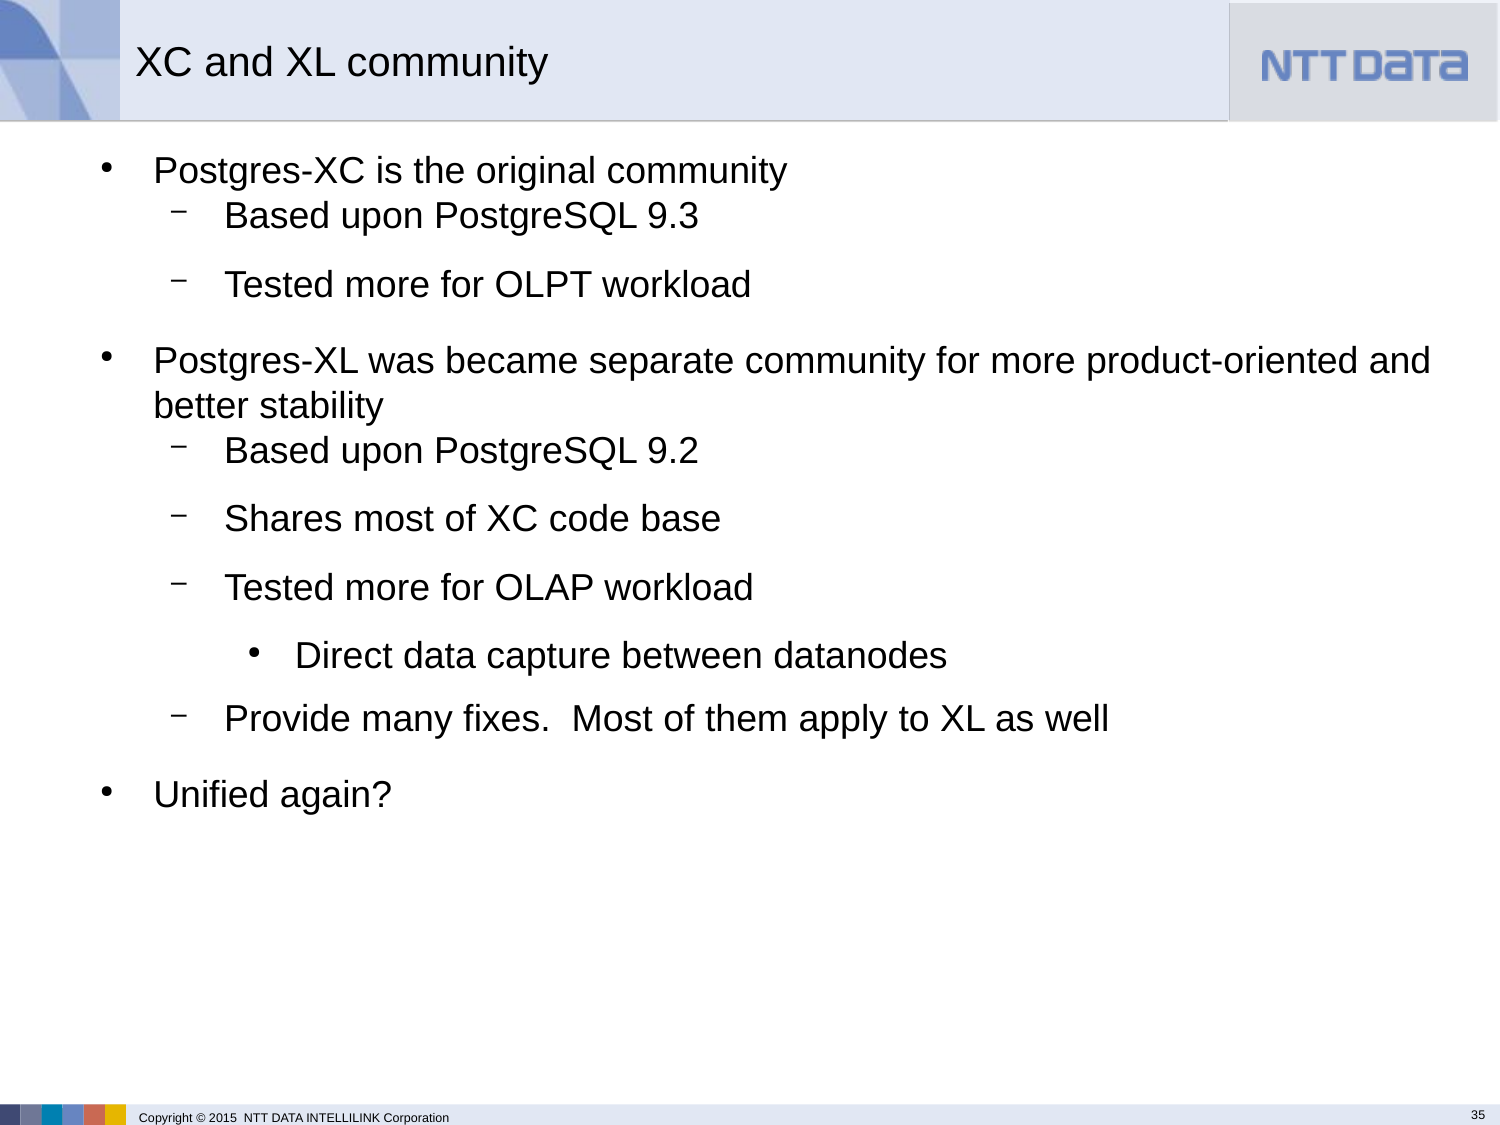

XC and XL community
# Postgres-XC is the original community
Based upon PostgreSQL 9.3
Tested more for OLPT workload
Postgres-XL was became separate community for more product-oriented and better stability
Based upon PostgreSQL 9.2
Shares most of XC code base
Tested more for OLAP workload
Direct data capture between datanodes
Provide many fixes. Most of them apply to XL as well
Unified again?